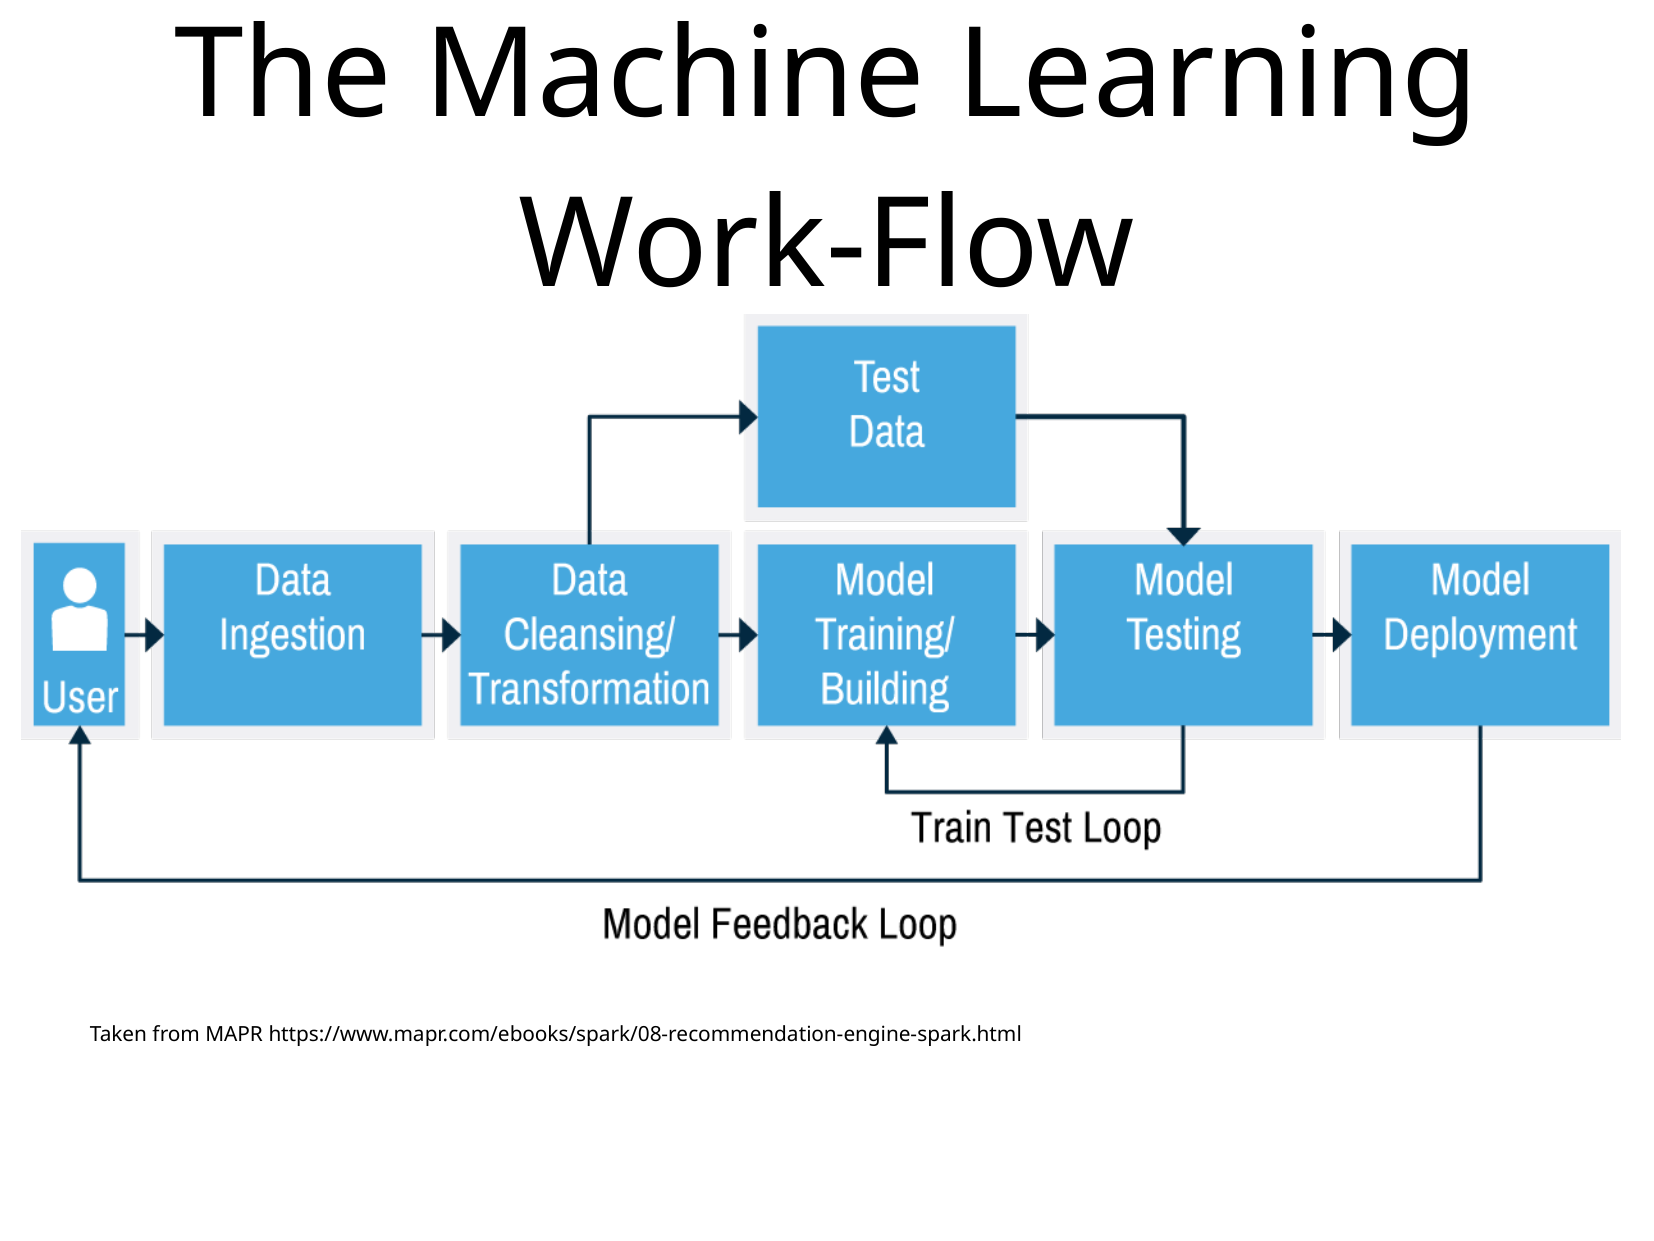

# The Machine Learning Work-Flow
Taken from MAPR https://www.mapr.com/ebooks/spark/08-recommendation-engine-spark.html